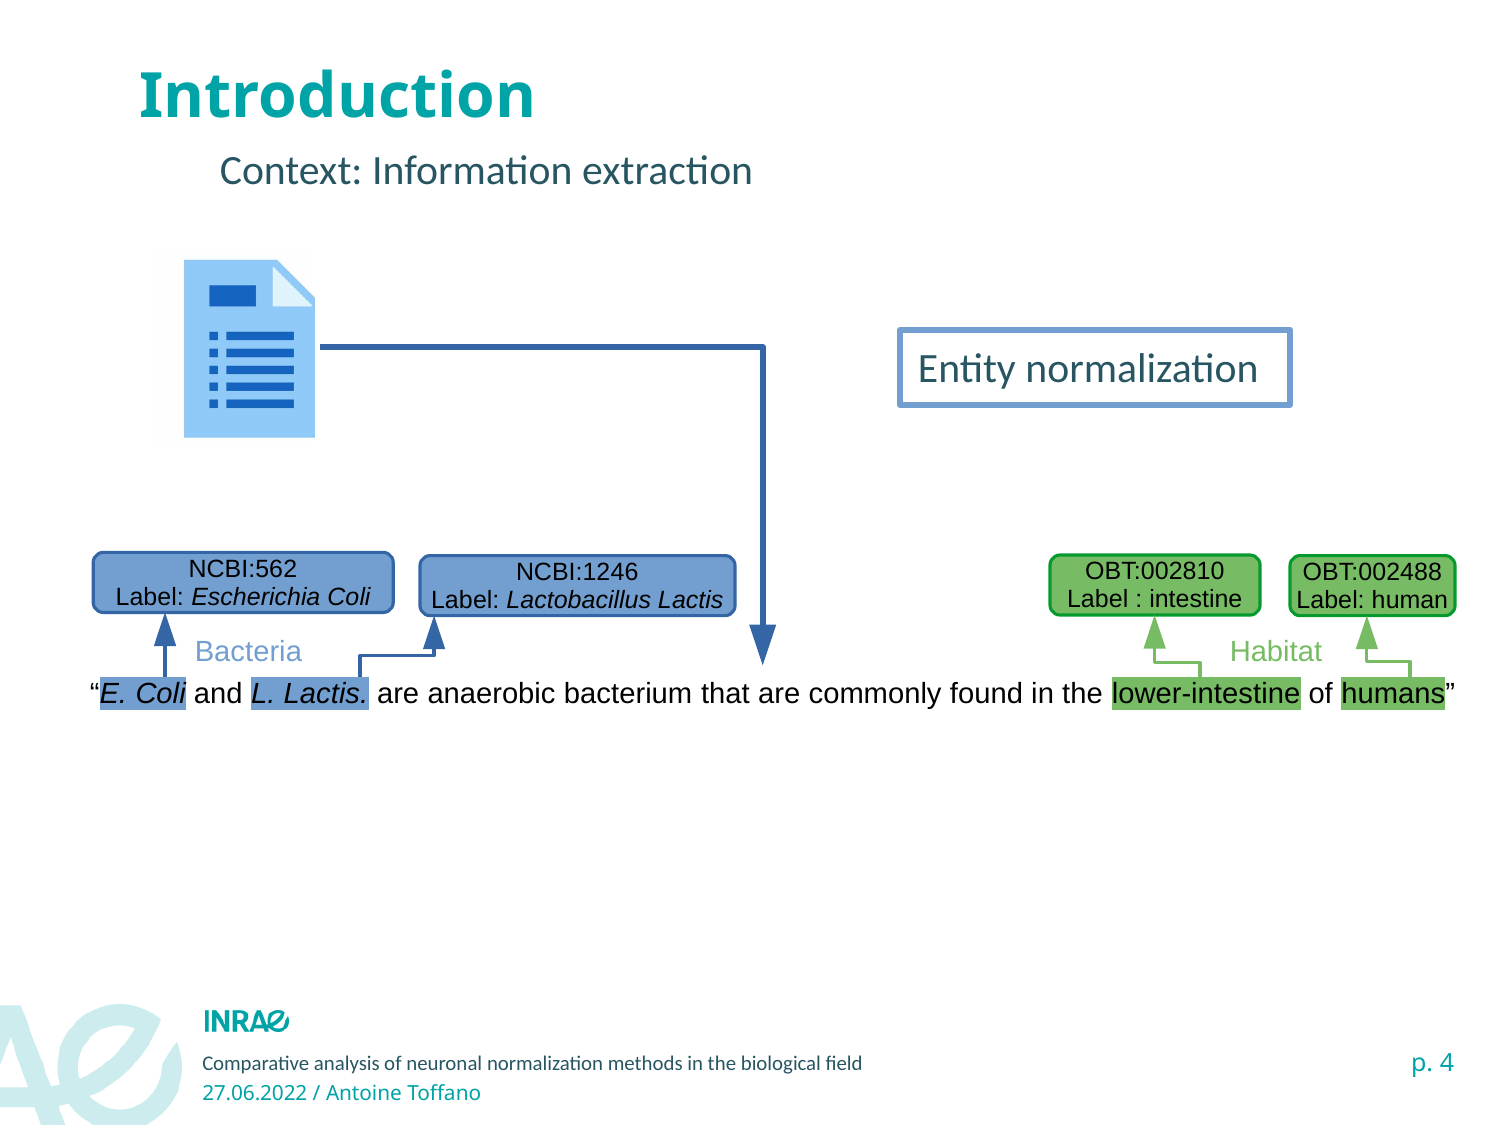

Introduction
Context: Information extraction
Entity normalization
NCBI:562
Label: Escherichia Coli
OBT:002810
Label : intestine
NCBI:1246
Label: Lactobacillus Lactis
OBT:002488
Label: human
Bacteria
Habitat
“E. Coli and L. Lactis. are anaerobic bacterium that are commonly found in the lower-intestine of humans”